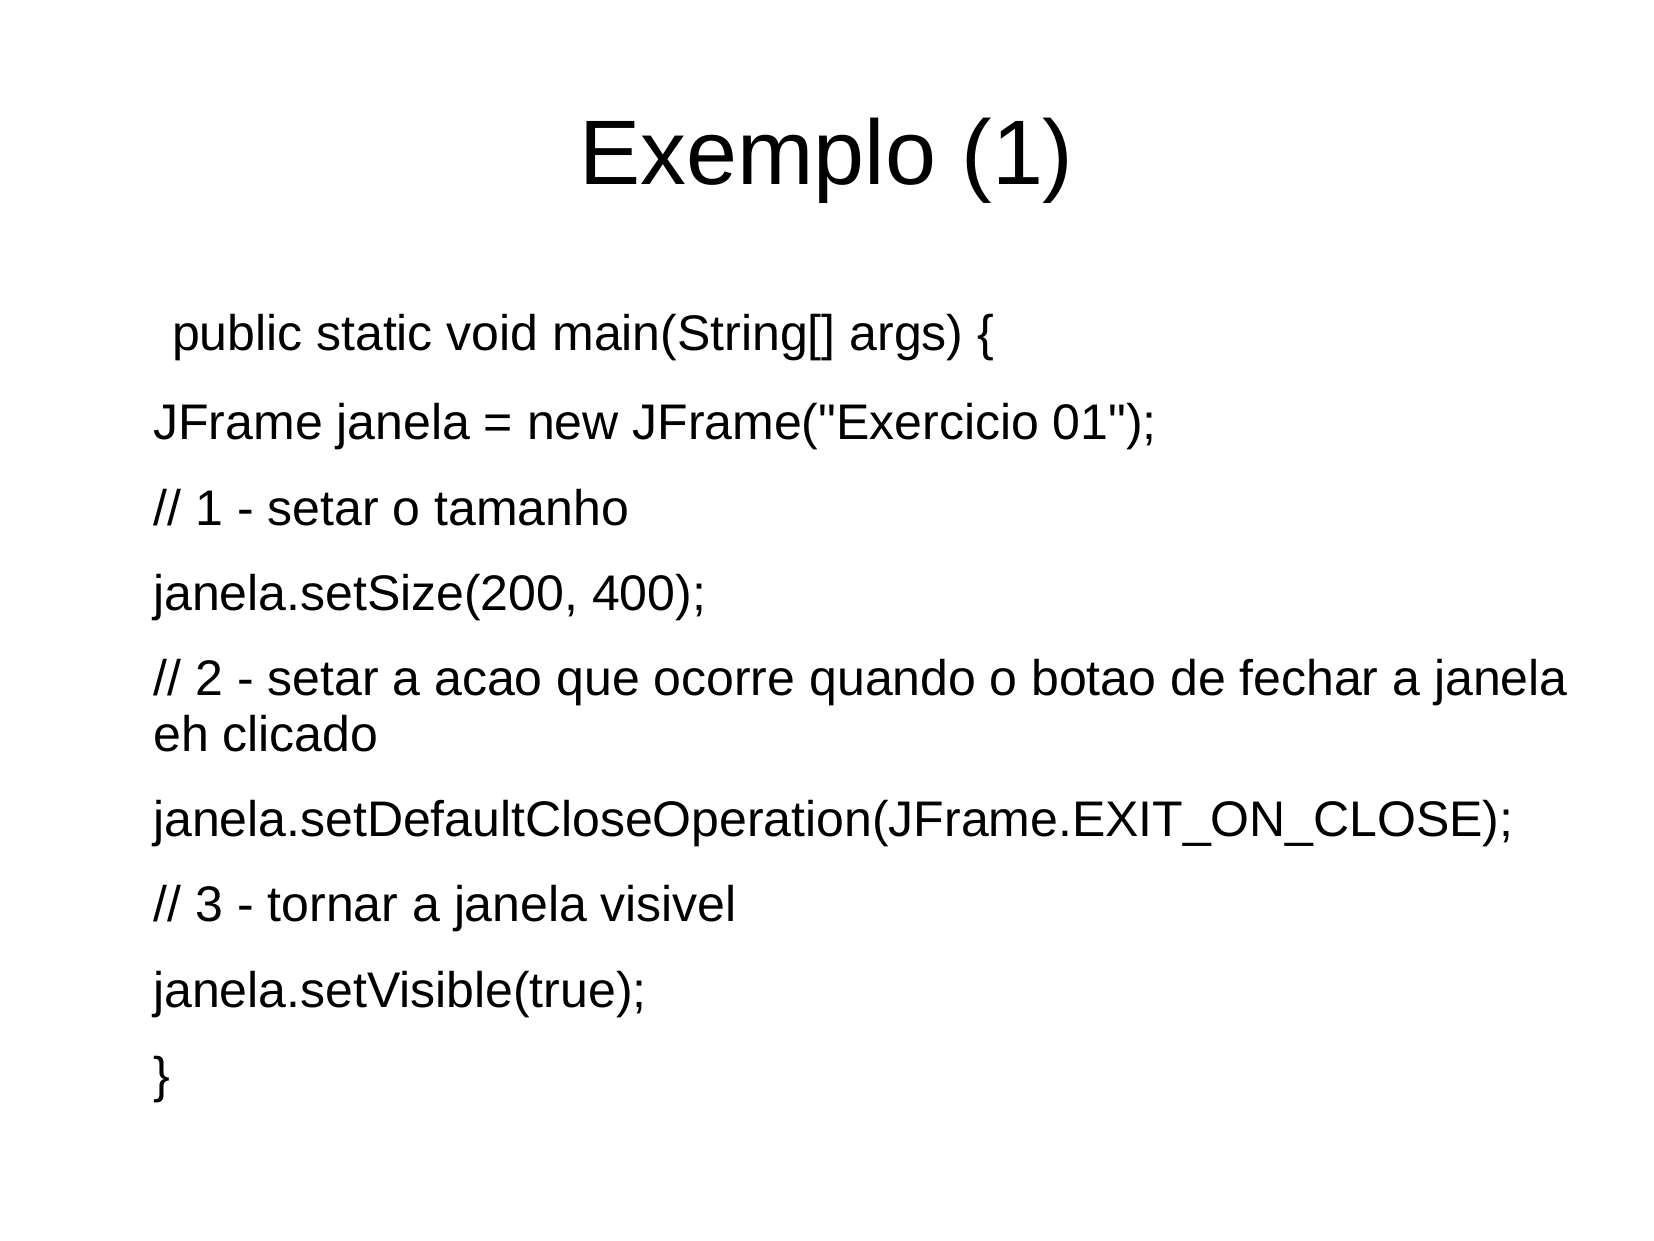

# Exemplo (1)
 public static void main(String[] args) {
JFrame janela = new JFrame("Exercicio 01");
// 1 - setar o tamanho
janela.setSize(200, 400);
// 2 - setar a acao que ocorre quando o botao de fechar a janela eh clicado
janela.setDefaultCloseOperation(JFrame.EXIT_ON_CLOSE);
// 3 - tornar a janela visivel
janela.setVisible(true);
}